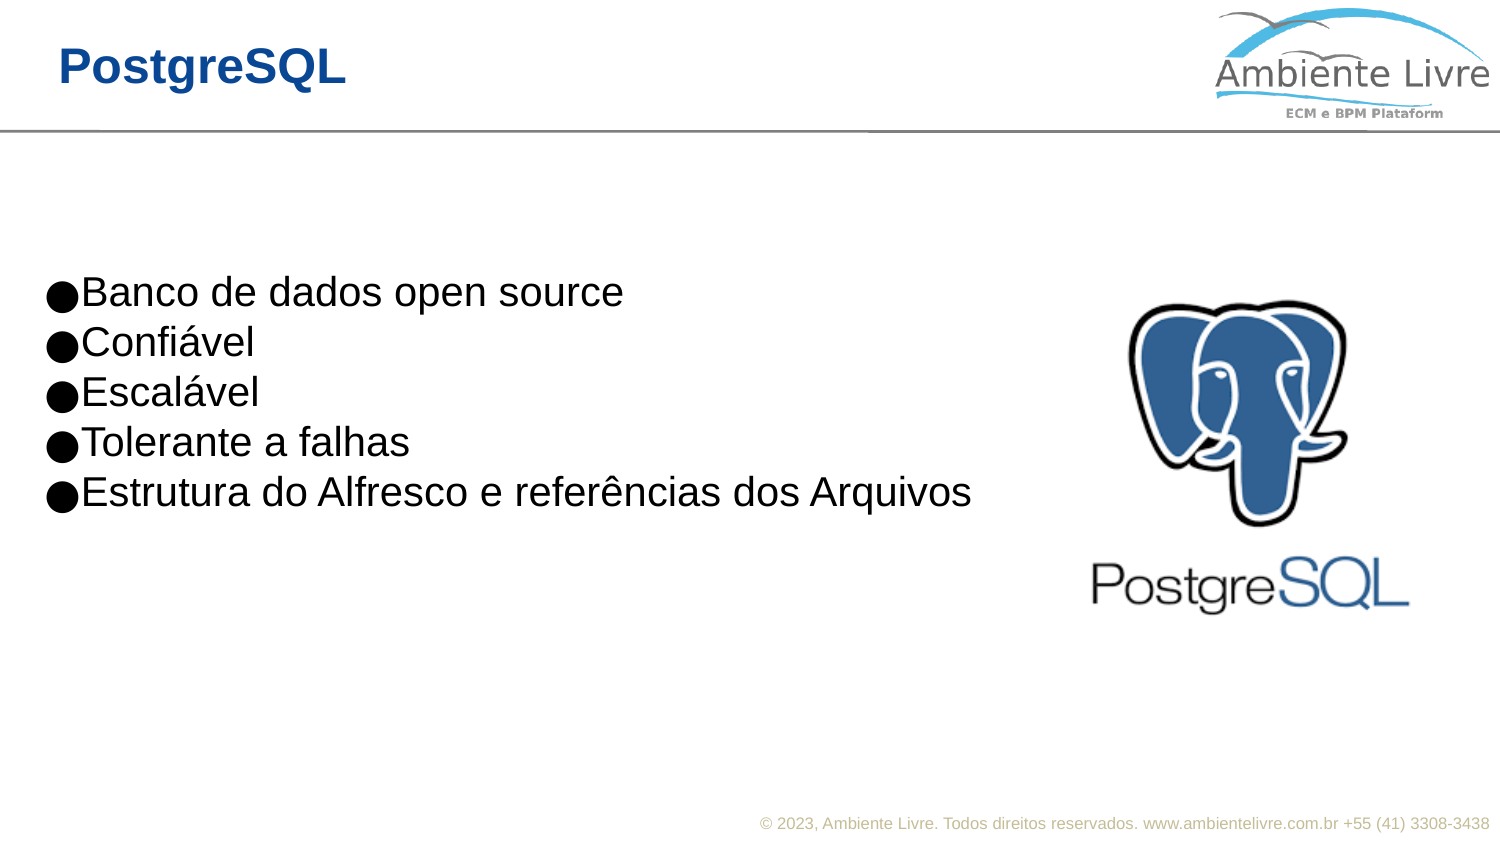

PostgreSQL
Banco de dados open source
Confiável
Escalável
Tolerante a falhas
Estrutura do Alfresco e referências dos Arquivos